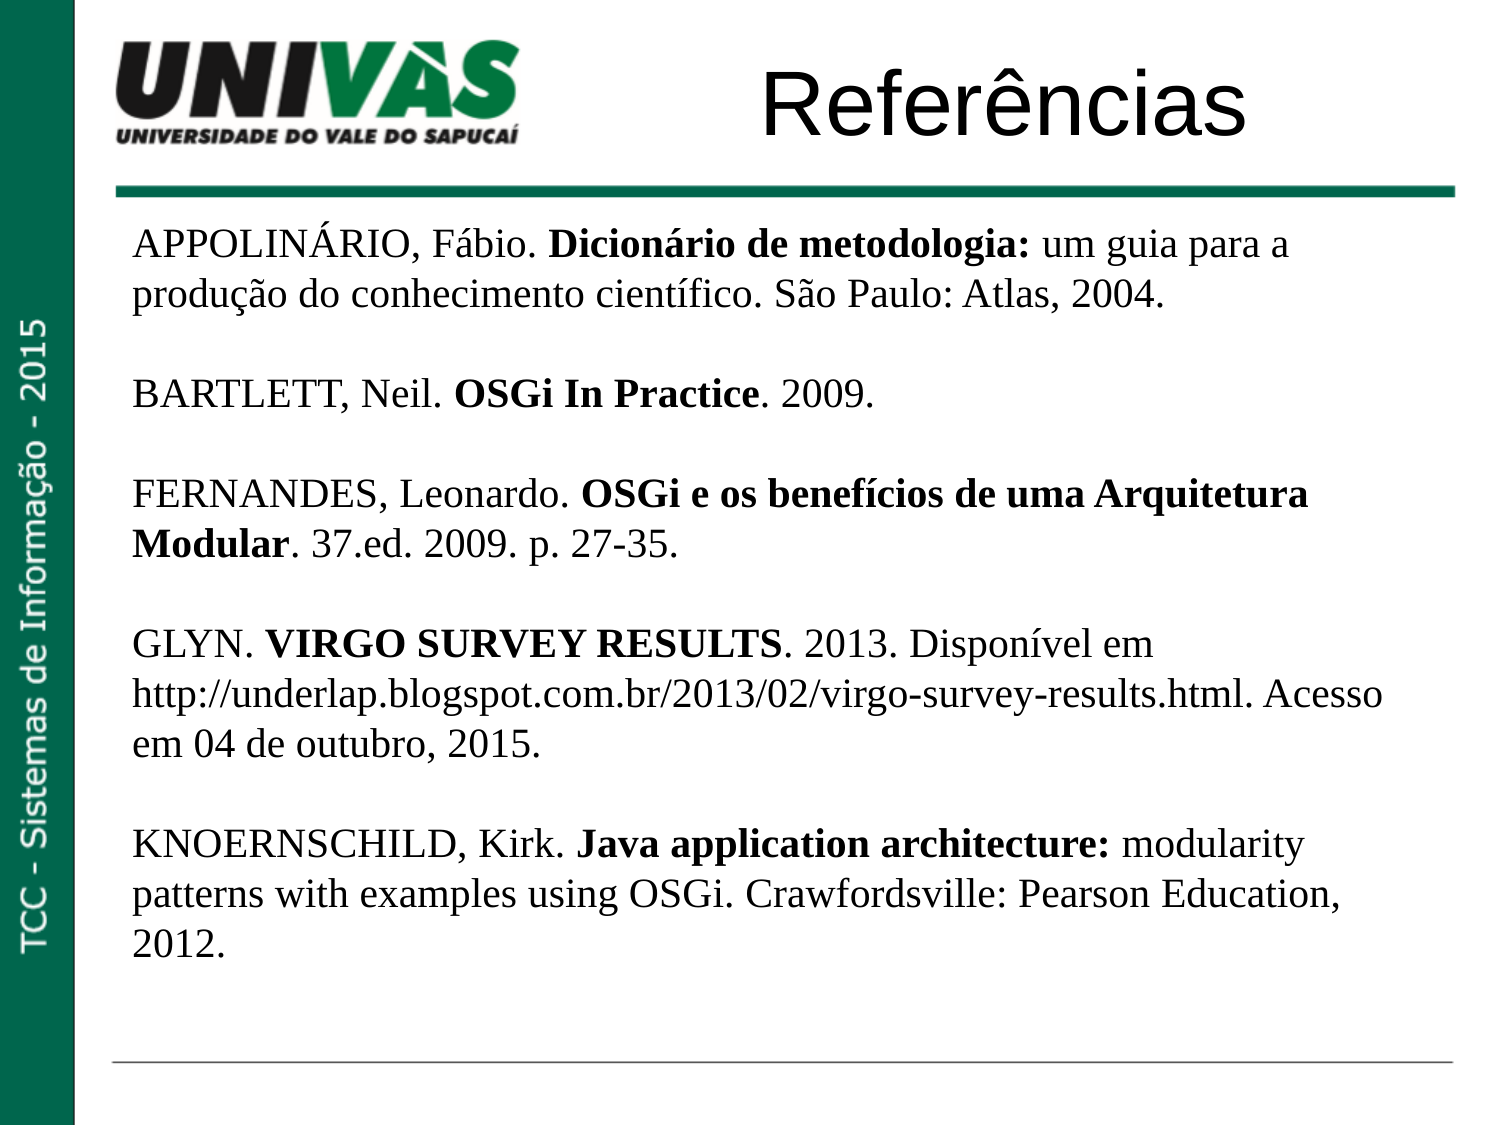

# Referências
APPOLINÁRIO, Fábio. Dicionário de metodologia: um guia para a produção do conhecimento científico. São Paulo: Atlas, 2004.
BARTLETT, Neil. OSGi In Practice. 2009.
FERNANDES, Leonardo. OSGi e os benefícios de uma Arquitetura Modular. 37.ed. 2009. p. 27-35.
GLYN. VIRGO SURVEY RESULTS. 2013. Disponível em http://underlap.blogspot.com.br/2013/02/virgo-survey-results.html. Acesso em 04 de outubro, 2015.
KNOERNSCHILD, Kirk. Java application architecture: modularity patterns with examples using OSGi. Crawfordsville: Pearson Education, 2012.